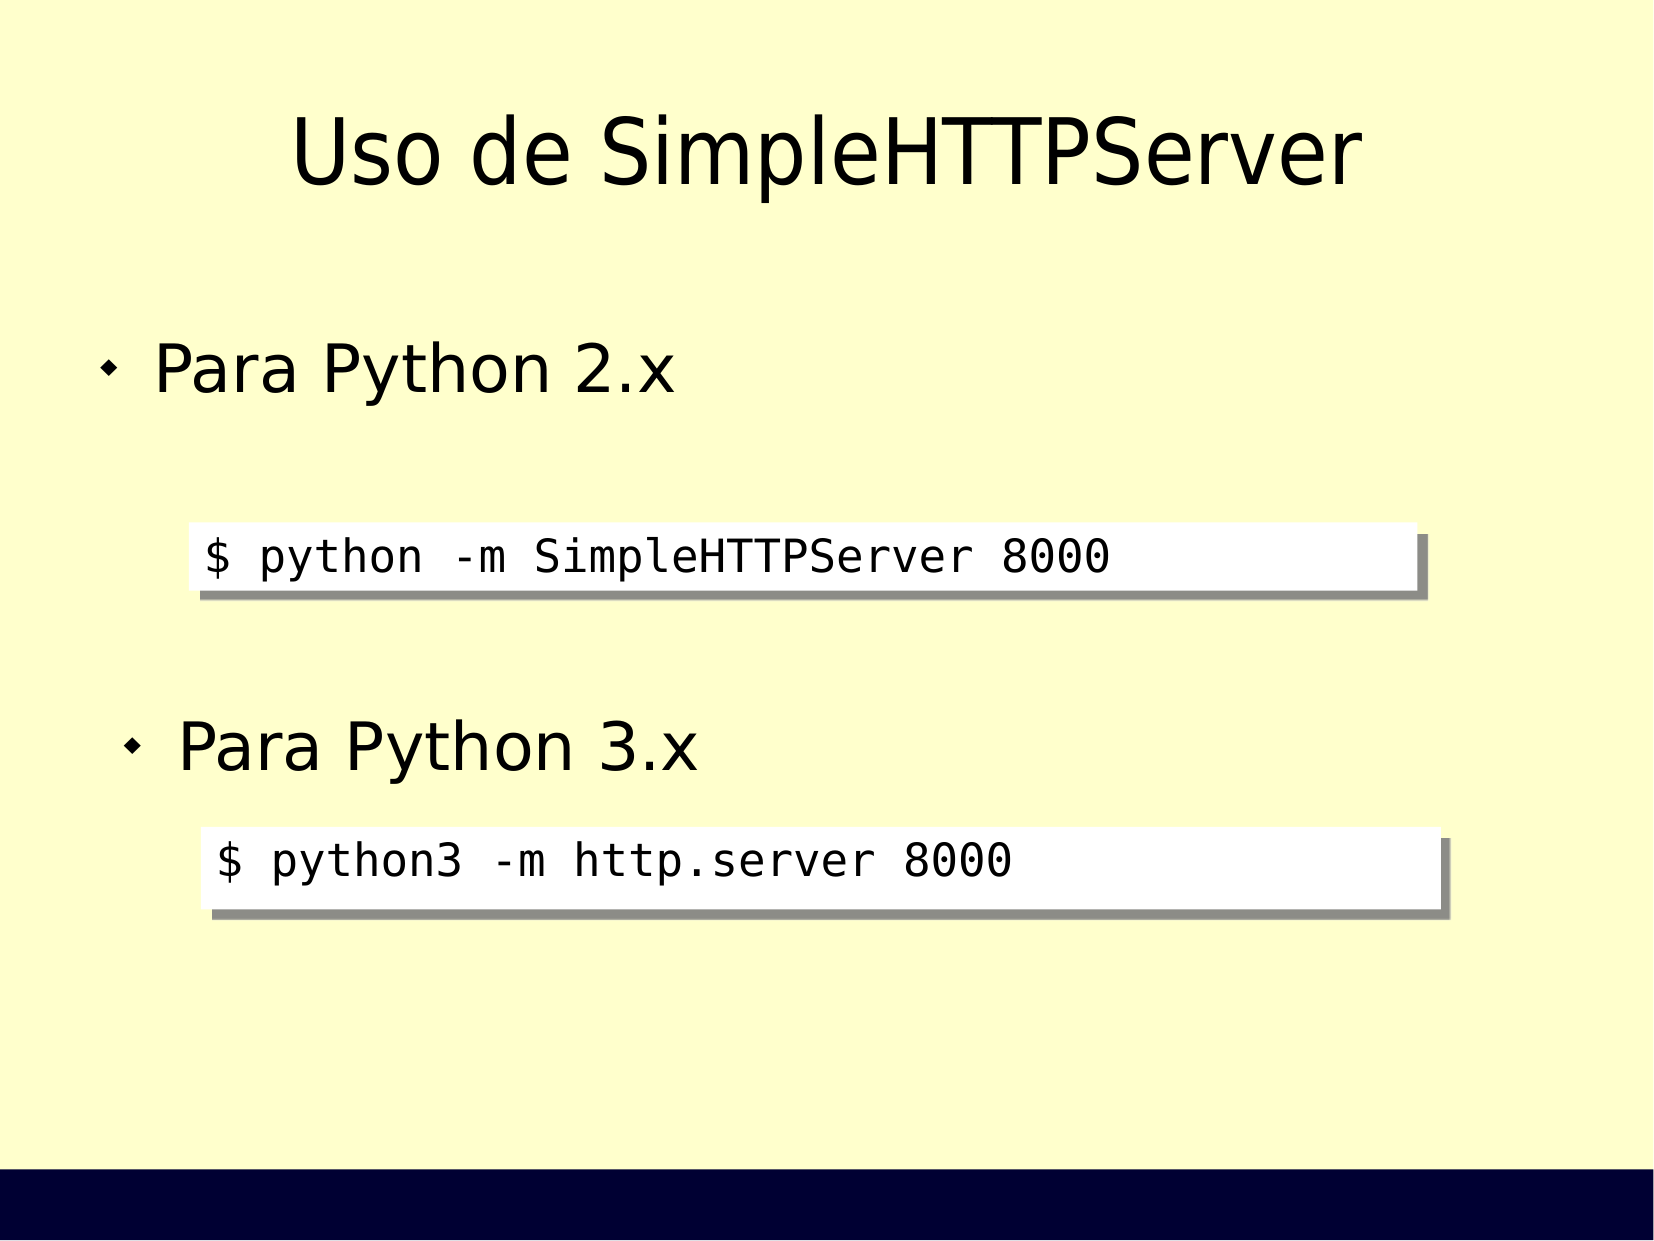

# Uso de SimpleHTTPServer
Para Python 2.x
$ python -m SimpleHTTPServer 8000
Para Python 3.x
$ python3 -m http.server 8000